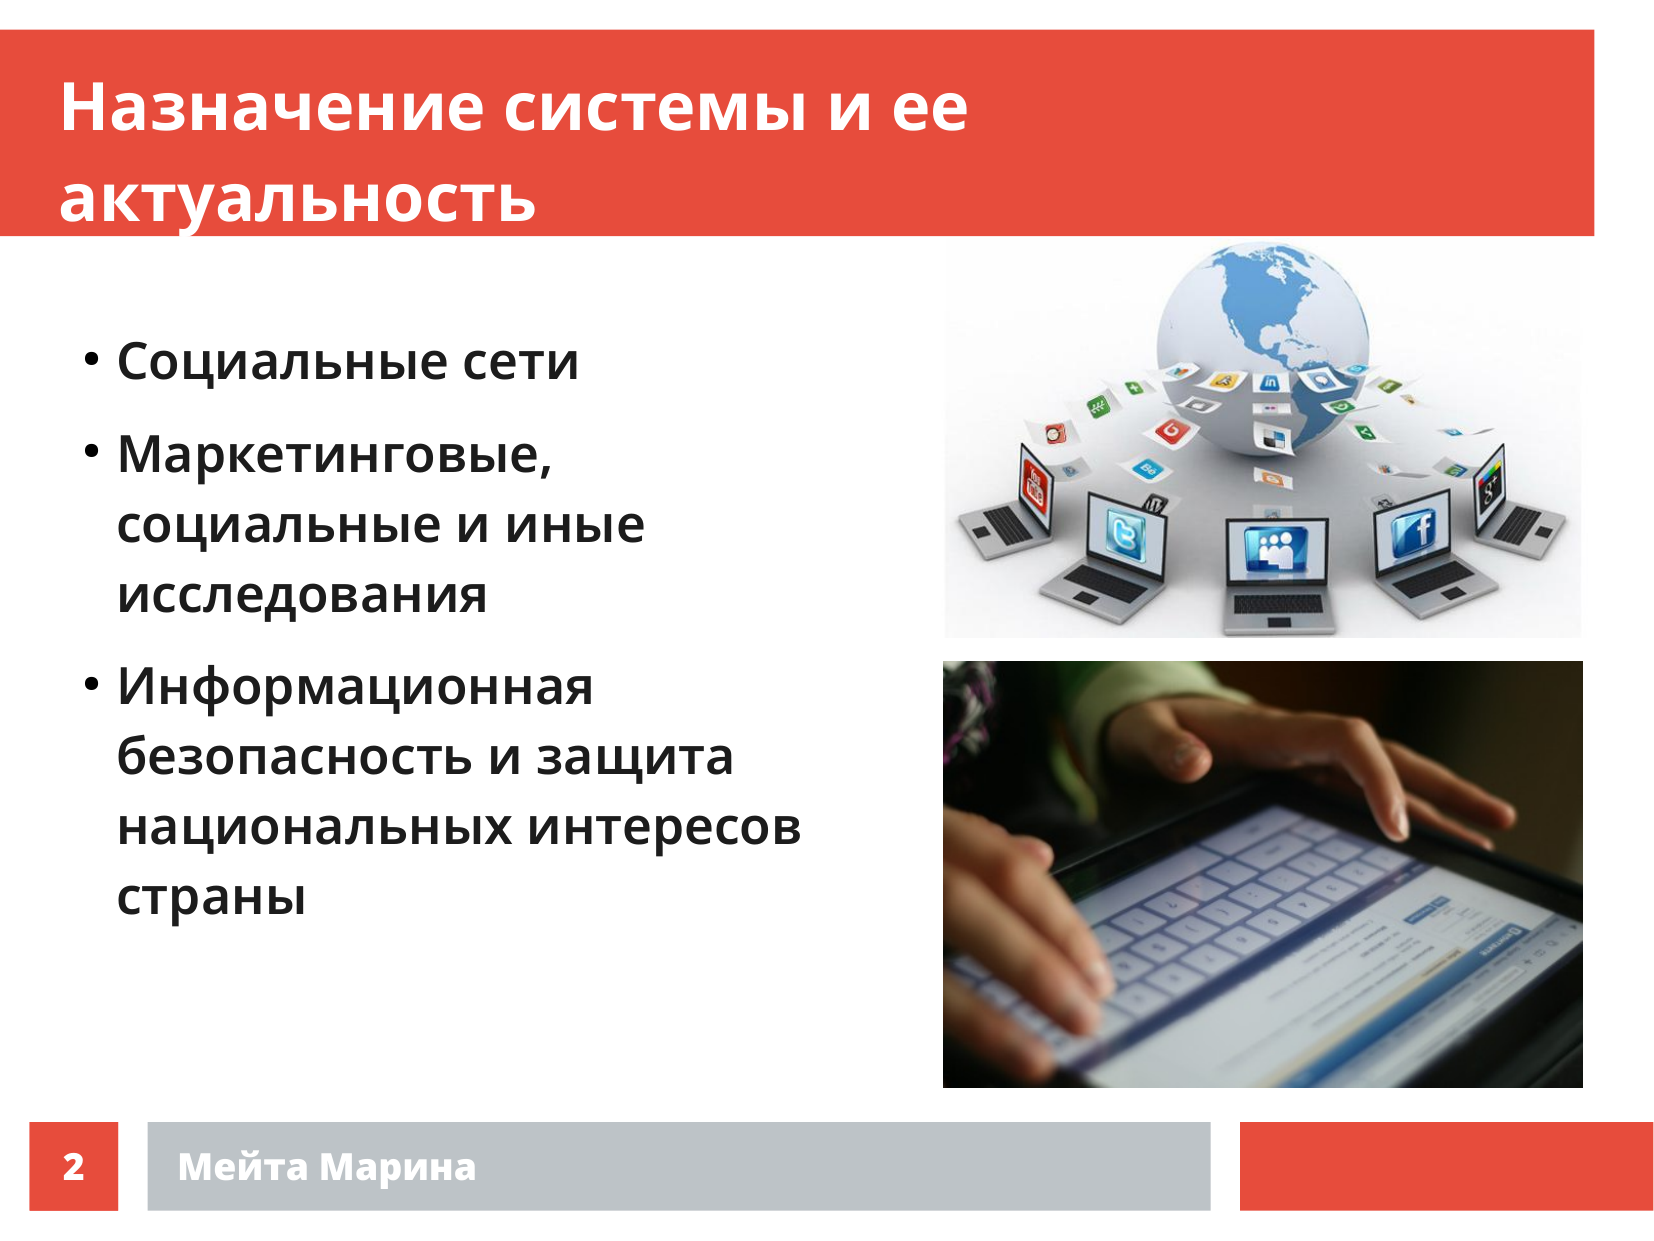

# Назначение системы и ее актуальность
Социальные сети
Маркетинговые, социальные и иные исследования
Информационная безопасность и защита национальных интересов страны
2
Мейта Марина